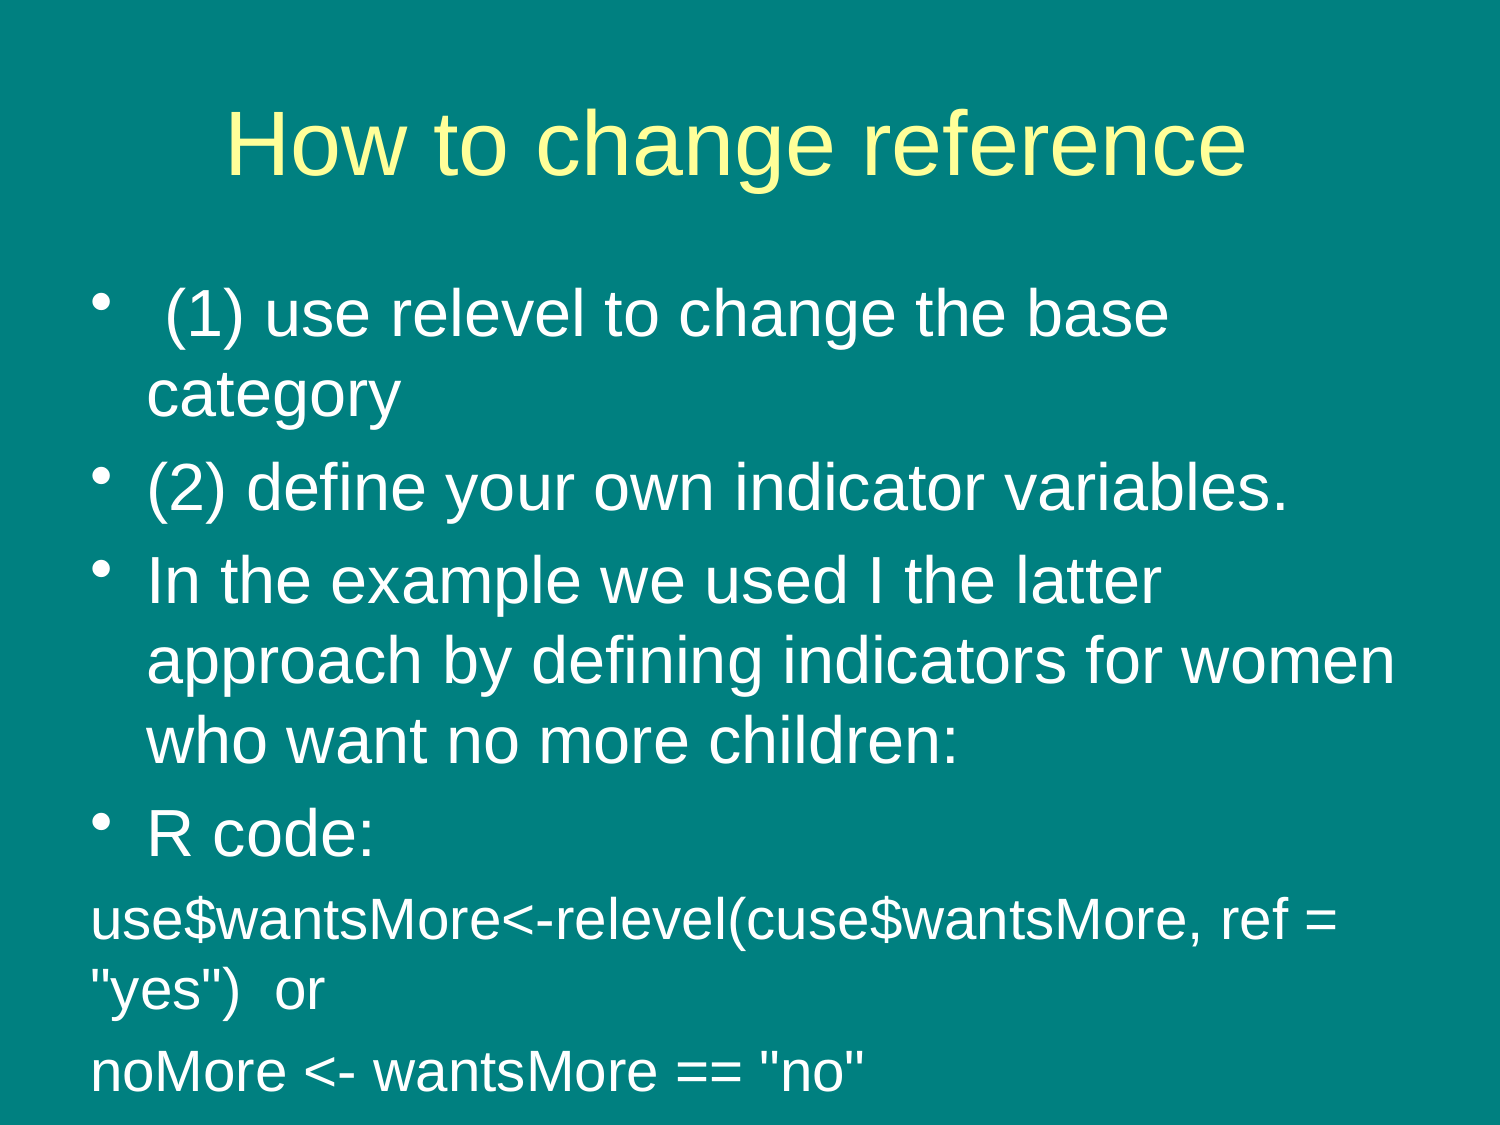

# How to change reference
 (1) use relevel to change the base category
(2) define your own indicator variables.
In the example we used I the latter approach by defining indicators for women who want no more children:
R code:
use$wantsMore<-relevel(cuse$wantsMore, ref = "yes") or
noMore <- wantsMore == "no"